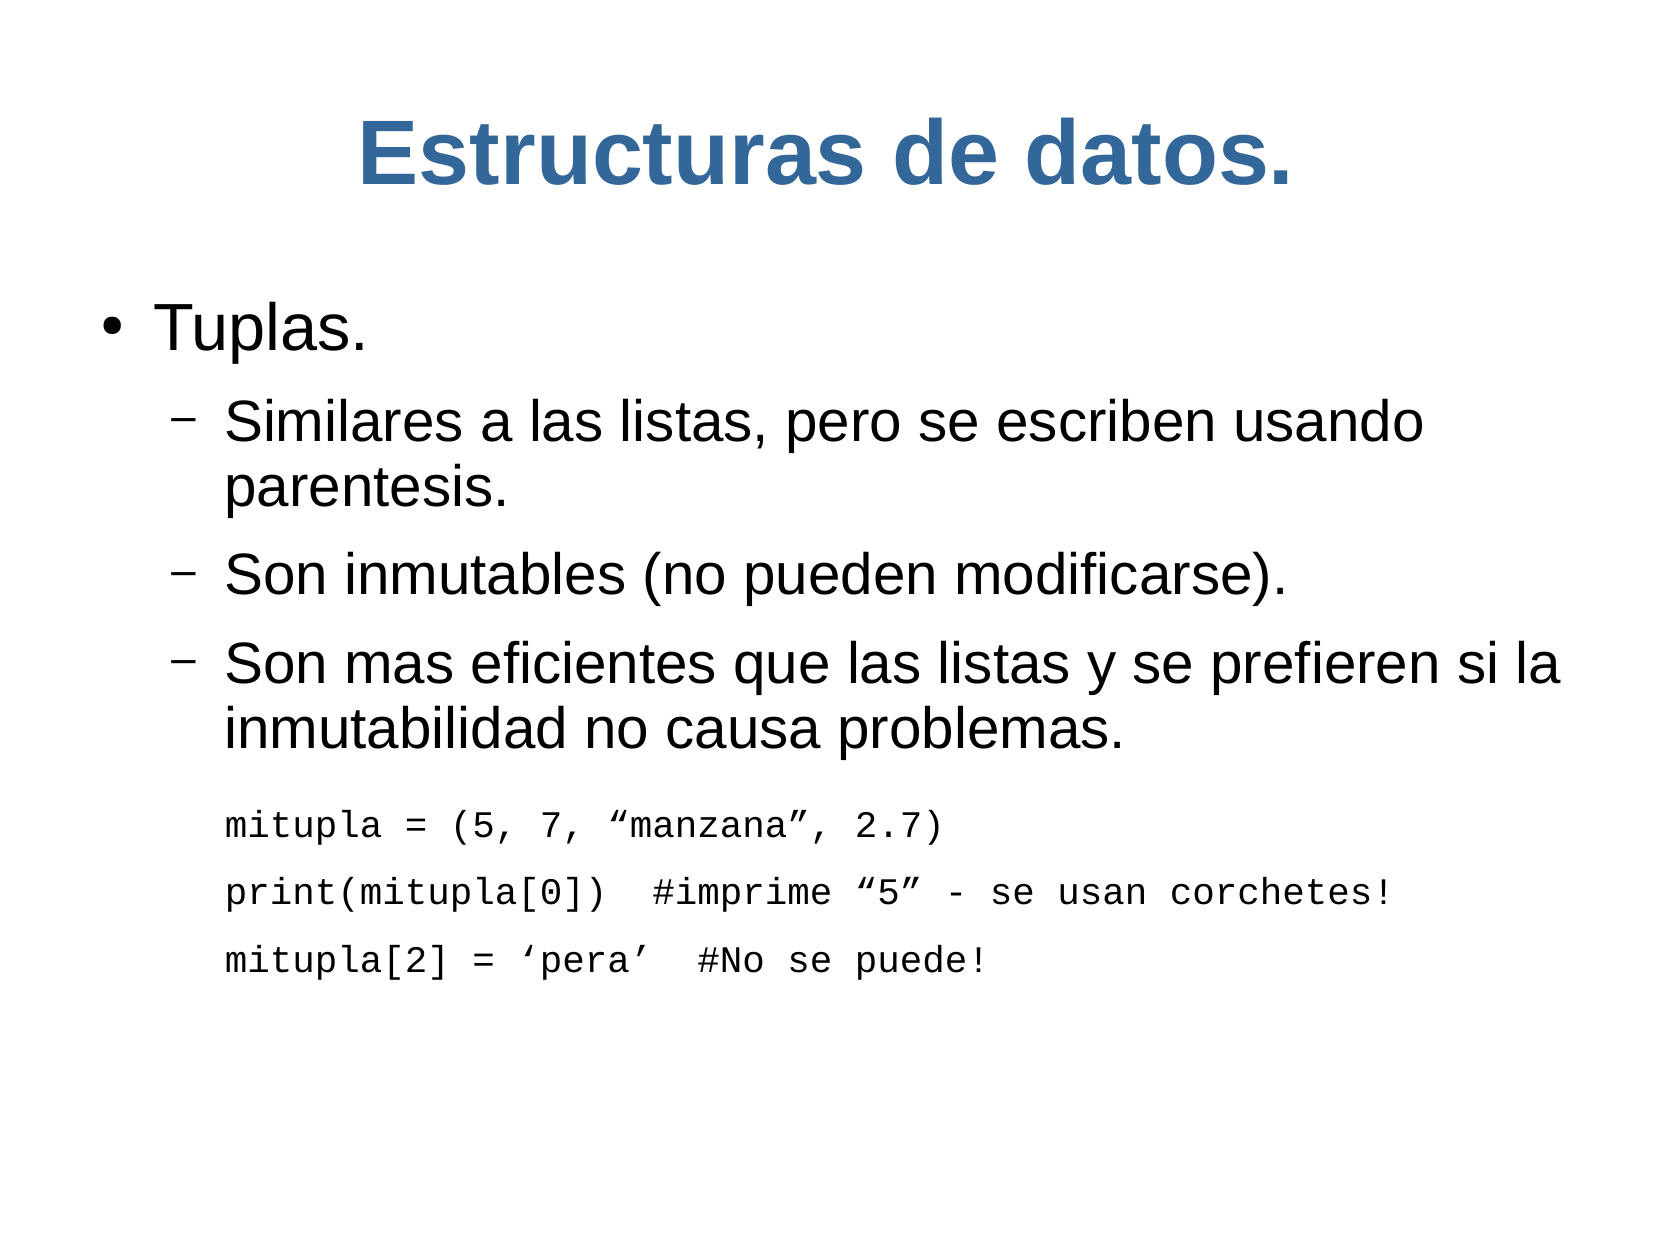

# Estructuras de datos.
Tuplas.
Similares a las listas, pero se escriben usando parentesis.
Son inmutables (no pueden modificarse).
Son mas eficientes que las listas y se prefieren si la inmutabilidad no causa problemas.
mitupla = (5, 7, “manzana”, 2.7)
print(mitupla[0]) #imprime “5” - se usan corchetes!
mitupla[2] = ‘pera’ #No se puede!